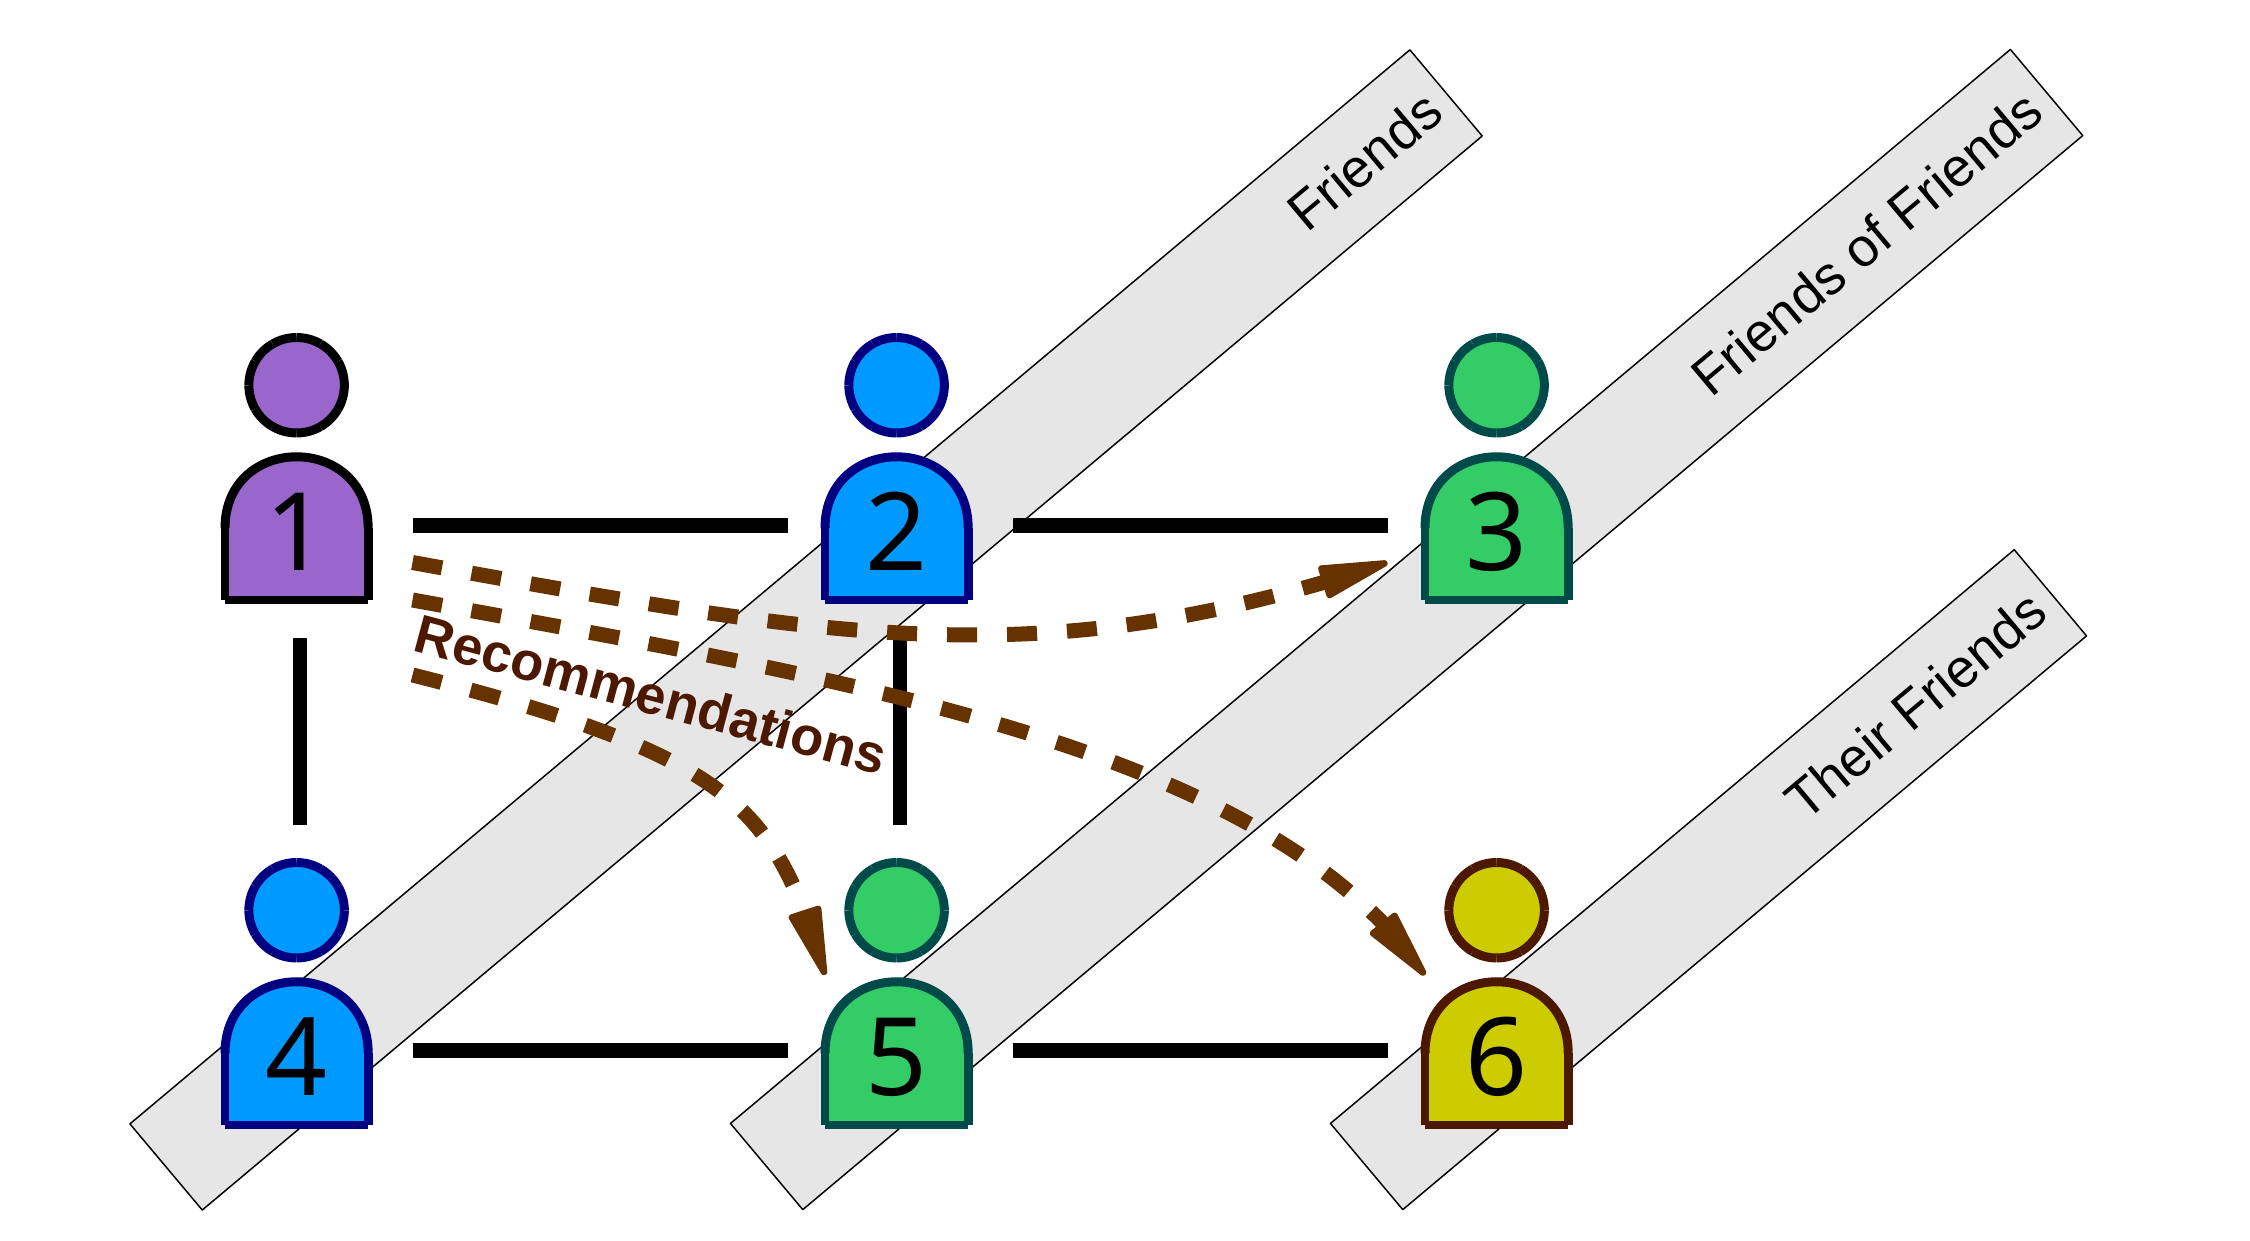

1
2
3
Friends of Friends
Friends
Recommendations
Their Friends
4
5
6